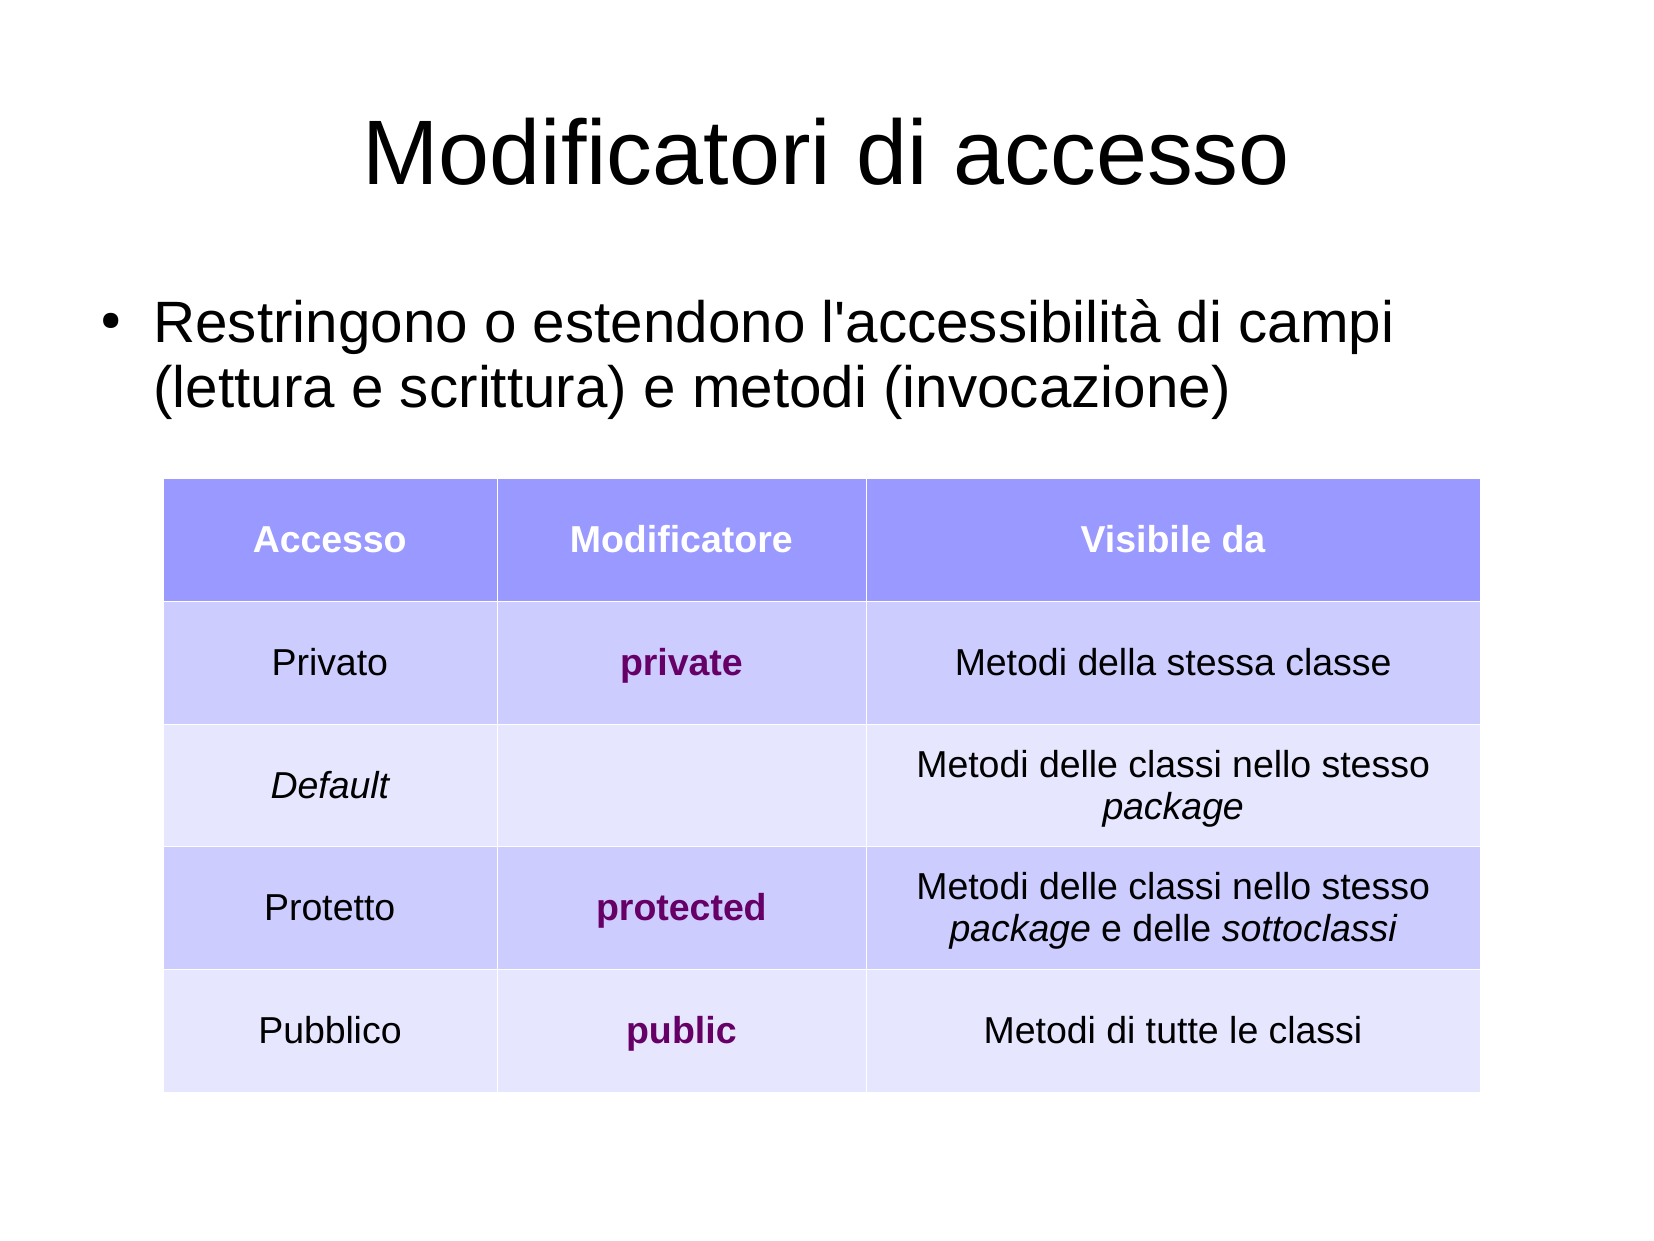

# Modificatori di accesso
Restringono o estendono l'accessibilità di campi (lettura e scrittura) e metodi (invocazione)
| Accesso | Modificatore | Visibile da |
| --- | --- | --- |
| Privato | private | Metodi della stessa classe |
| Default | | Metodi delle classi nello stesso package |
| Protetto | protected | Metodi delle classi nello stesso package e delle sottoclassi |
| Pubblico | public | Metodi di tutte le classi |